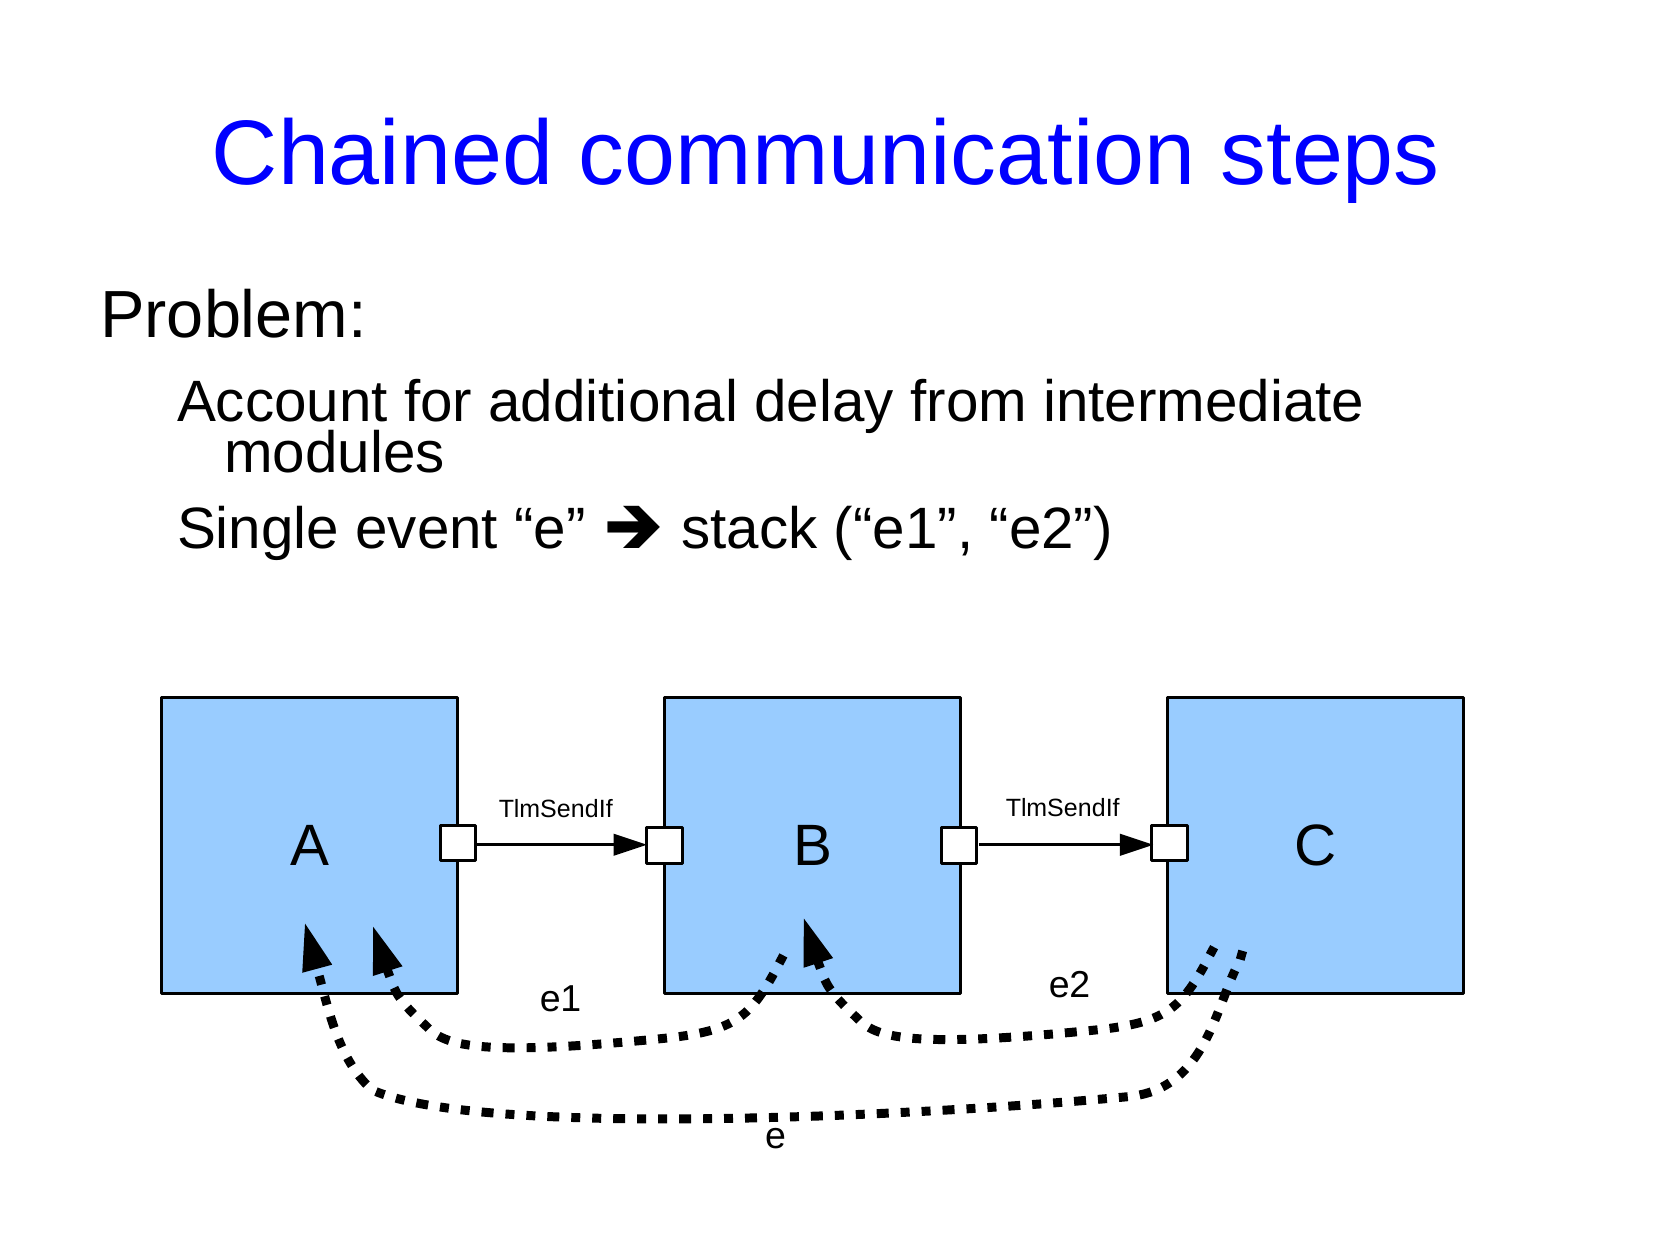

# Chained communication steps
Problem:
Account for additional delay from intermediate modules
Single event “e” ➔ stack (“e1”, “e2”)
A
C
B
TlmSendIf
TlmSendIf
e2
e1
e